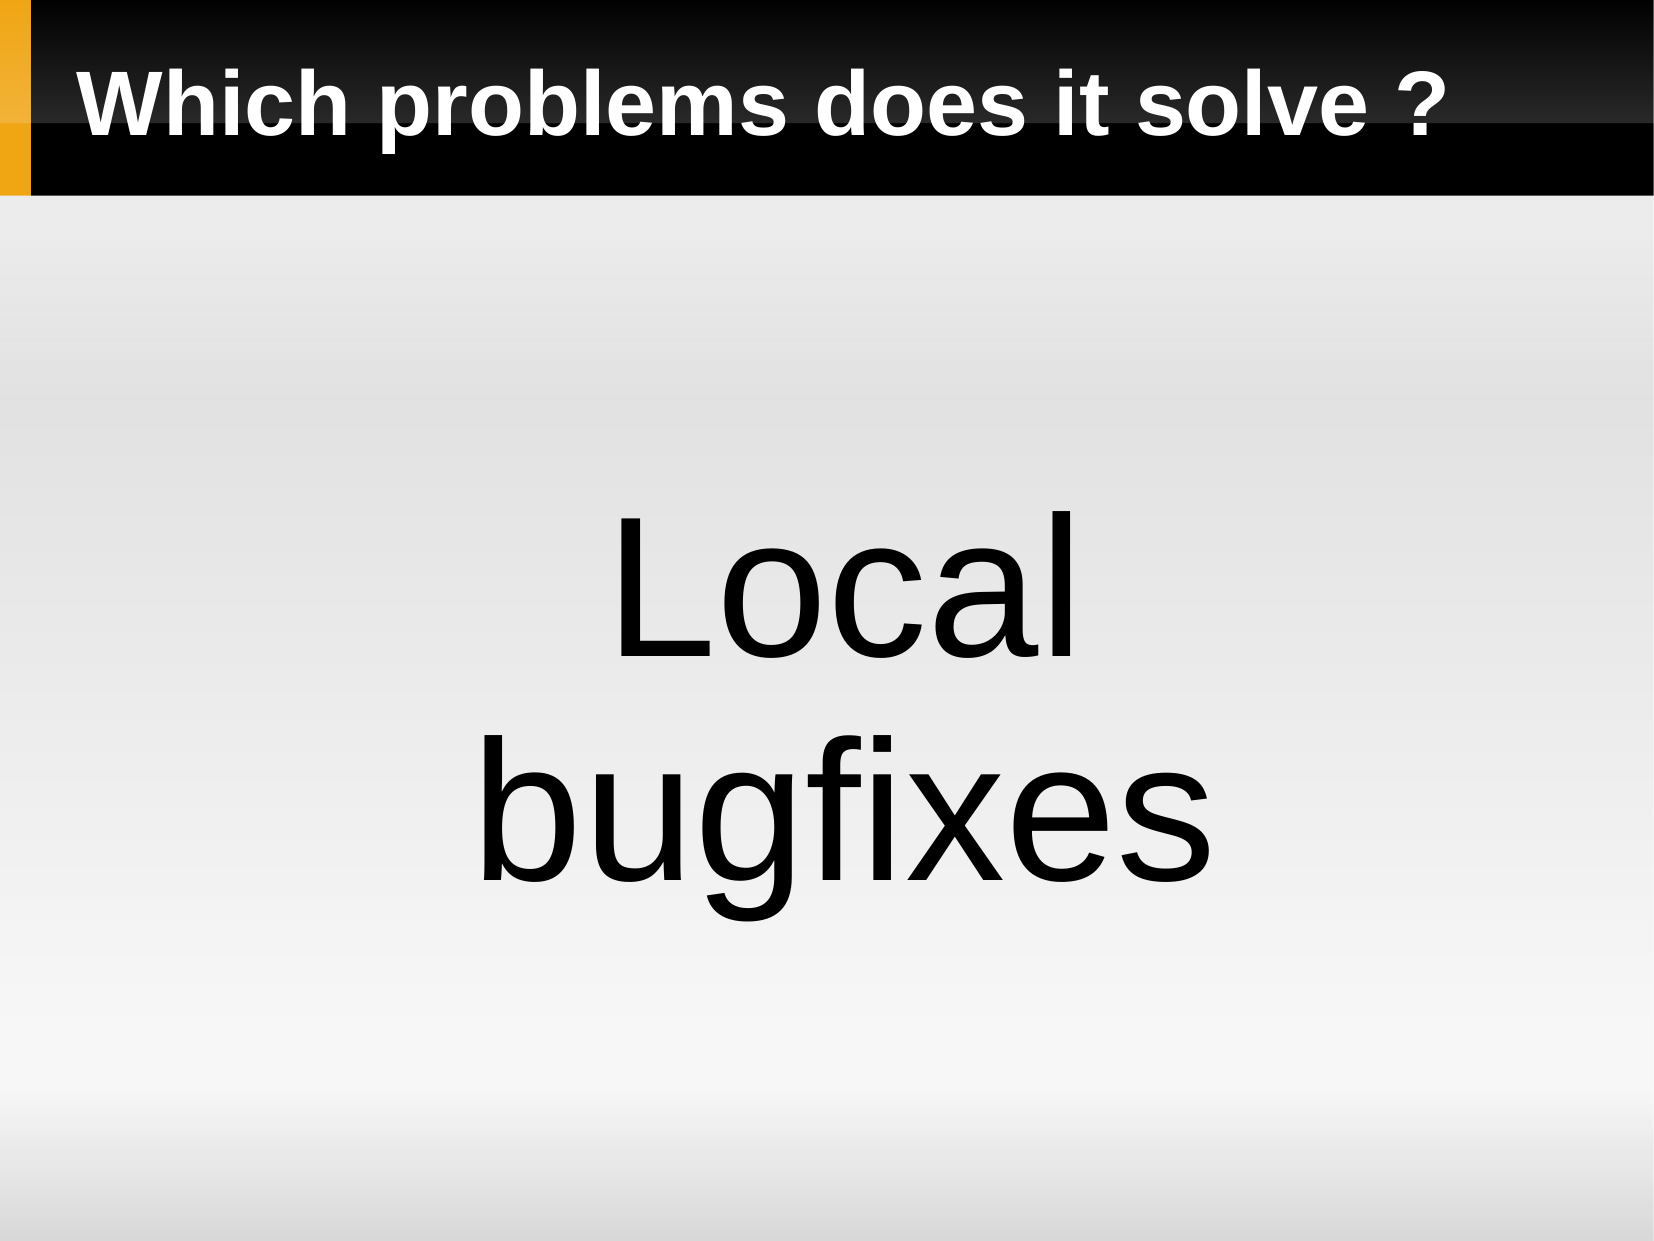

# Which problems does it solve ?
Local
bugfixes